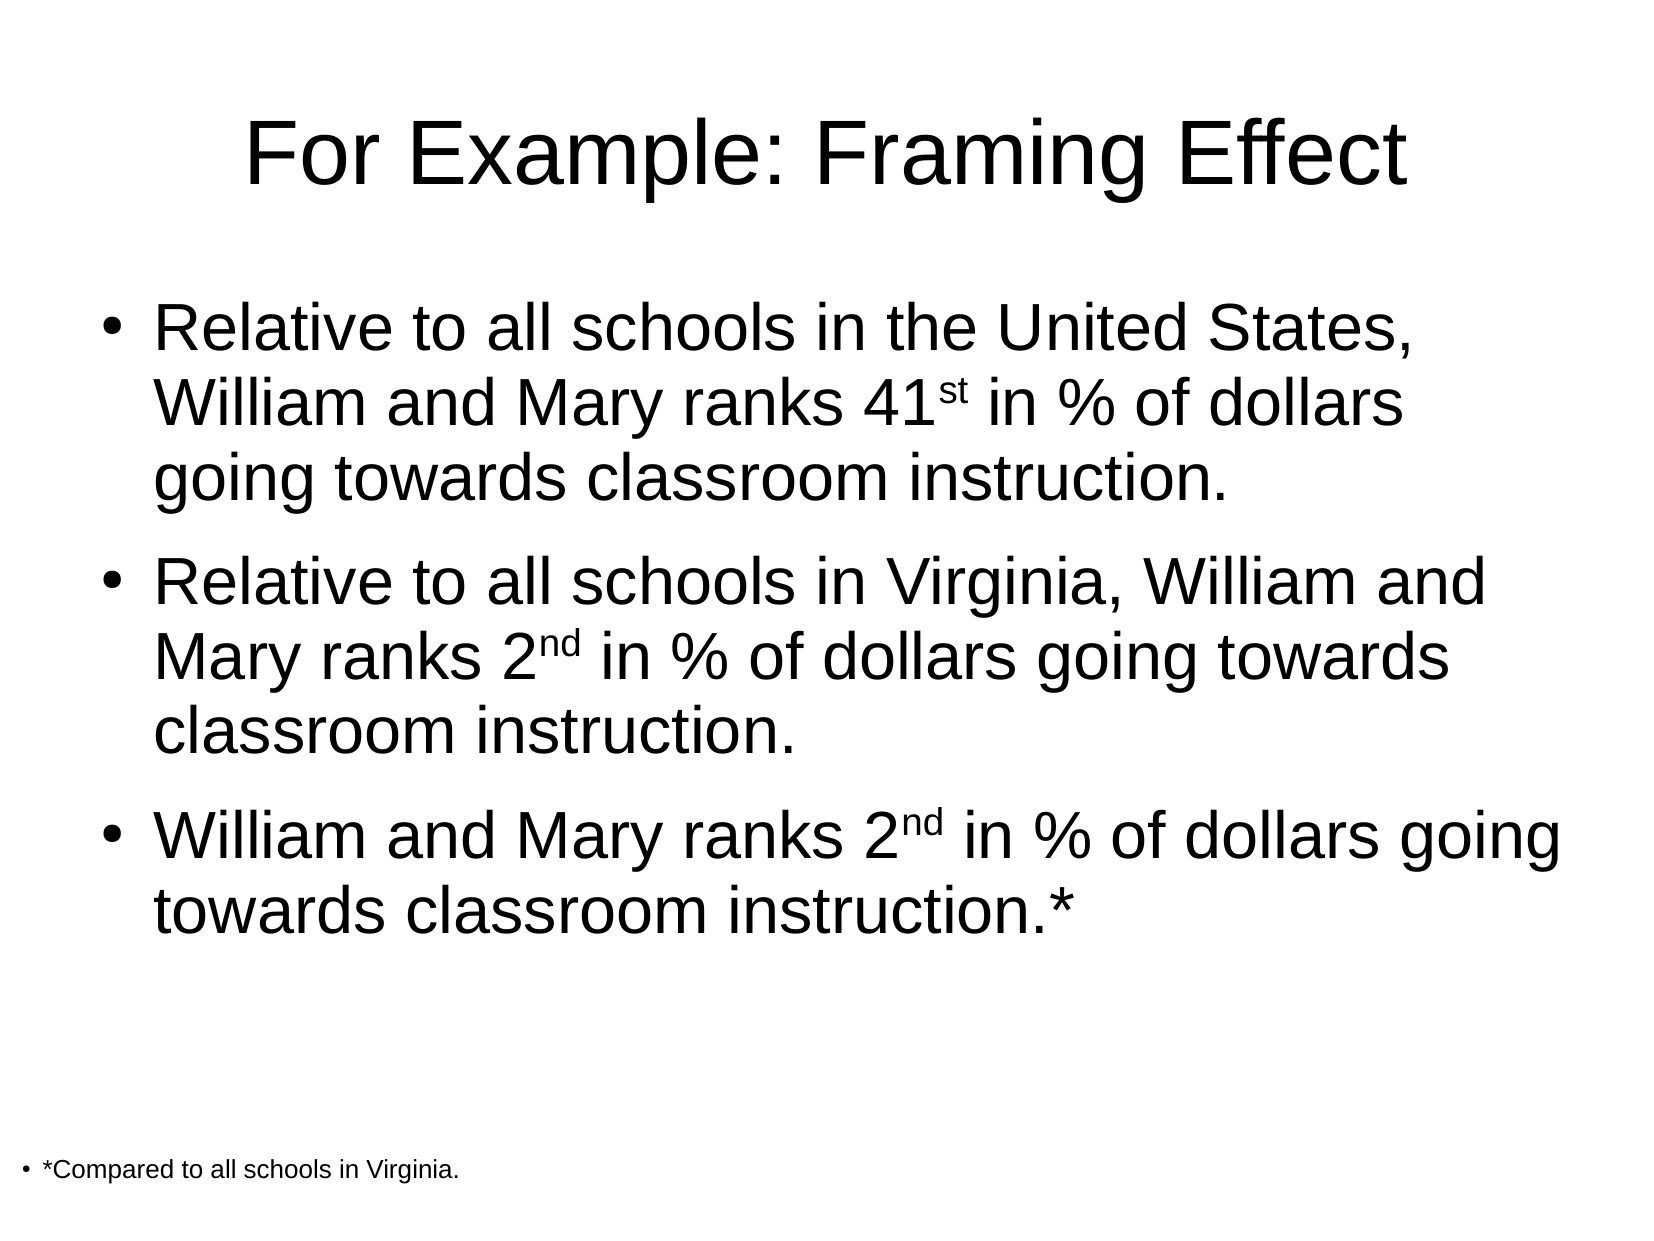

# For Example: Framing Effect
Relative to all schools in the United States, William and Mary ranks 41st in % of dollars going towards classroom instruction.
Relative to all schools in Virginia, William and Mary ranks 2nd in % of dollars going towards classroom instruction.
William and Mary ranks 2nd in % of dollars going towards classroom instruction.*
*Compared to all schools in Virginia.